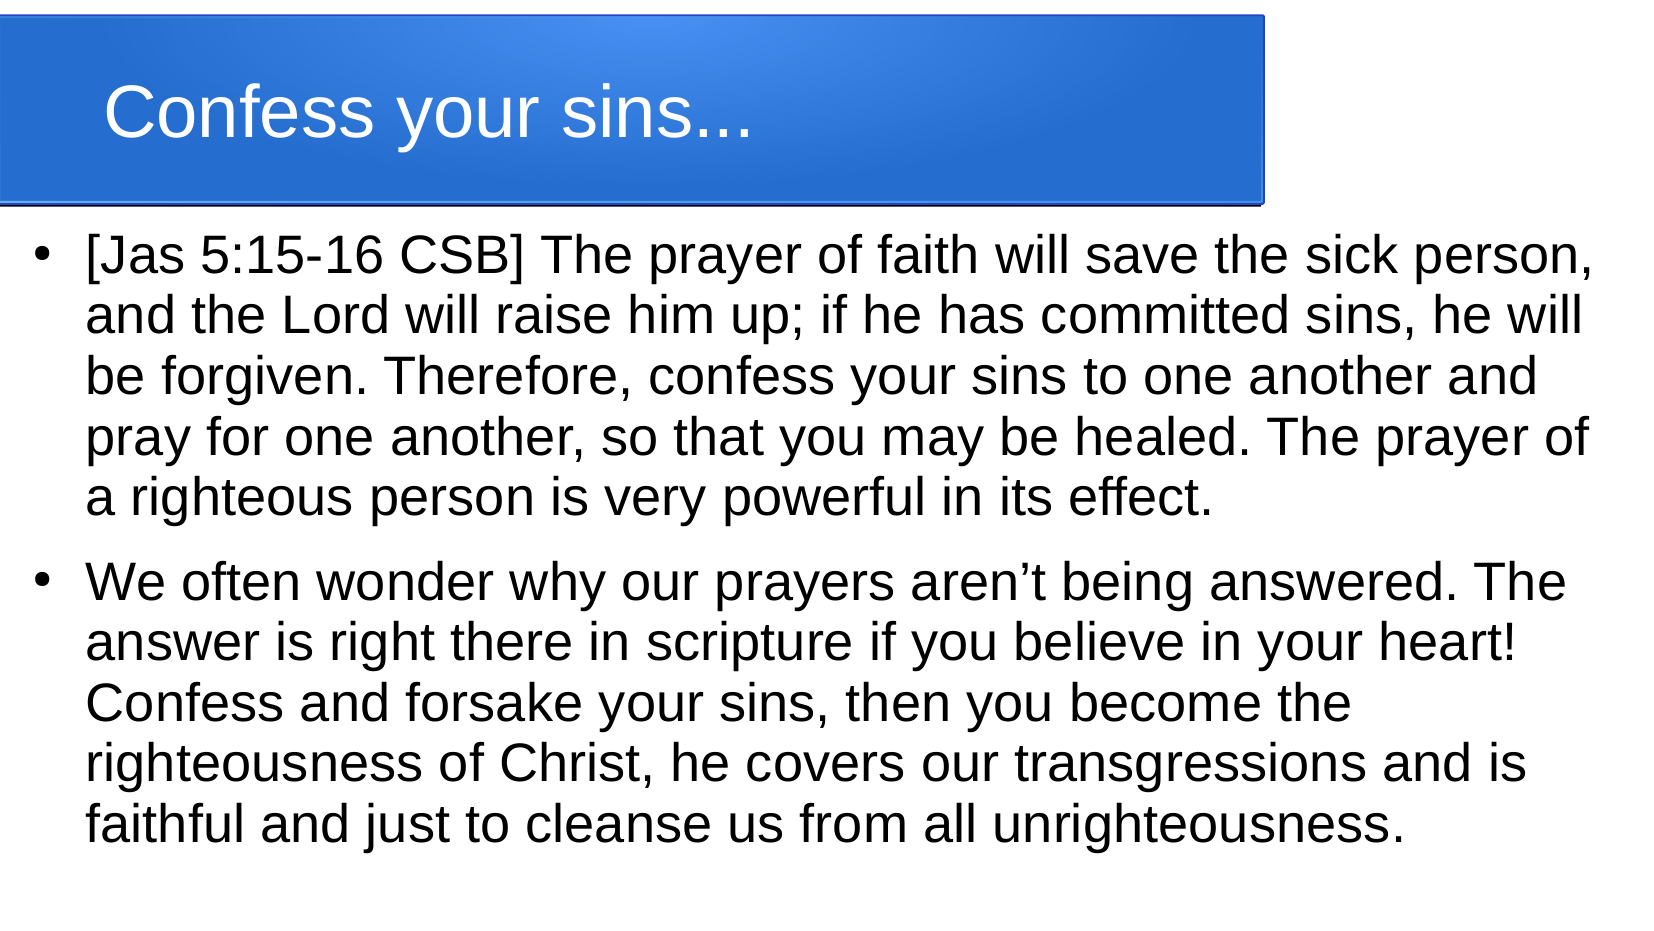

# Confess your sins...
[Jas 5:15-16 CSB] The prayer of faith will save the sick person, and the Lord will raise him up; if he has committed sins, he will be forgiven. Therefore, confess your sins to one another and pray for one another, so that you may be healed. The prayer of a righteous person is very powerful in its effect.
We often wonder why our prayers aren’t being answered. The answer is right there in scripture if you believe in your heart! Confess and forsake your sins, then you become the righteousness of Christ, he covers our transgressions and is faithful and just to cleanse us from all unrighteousness.